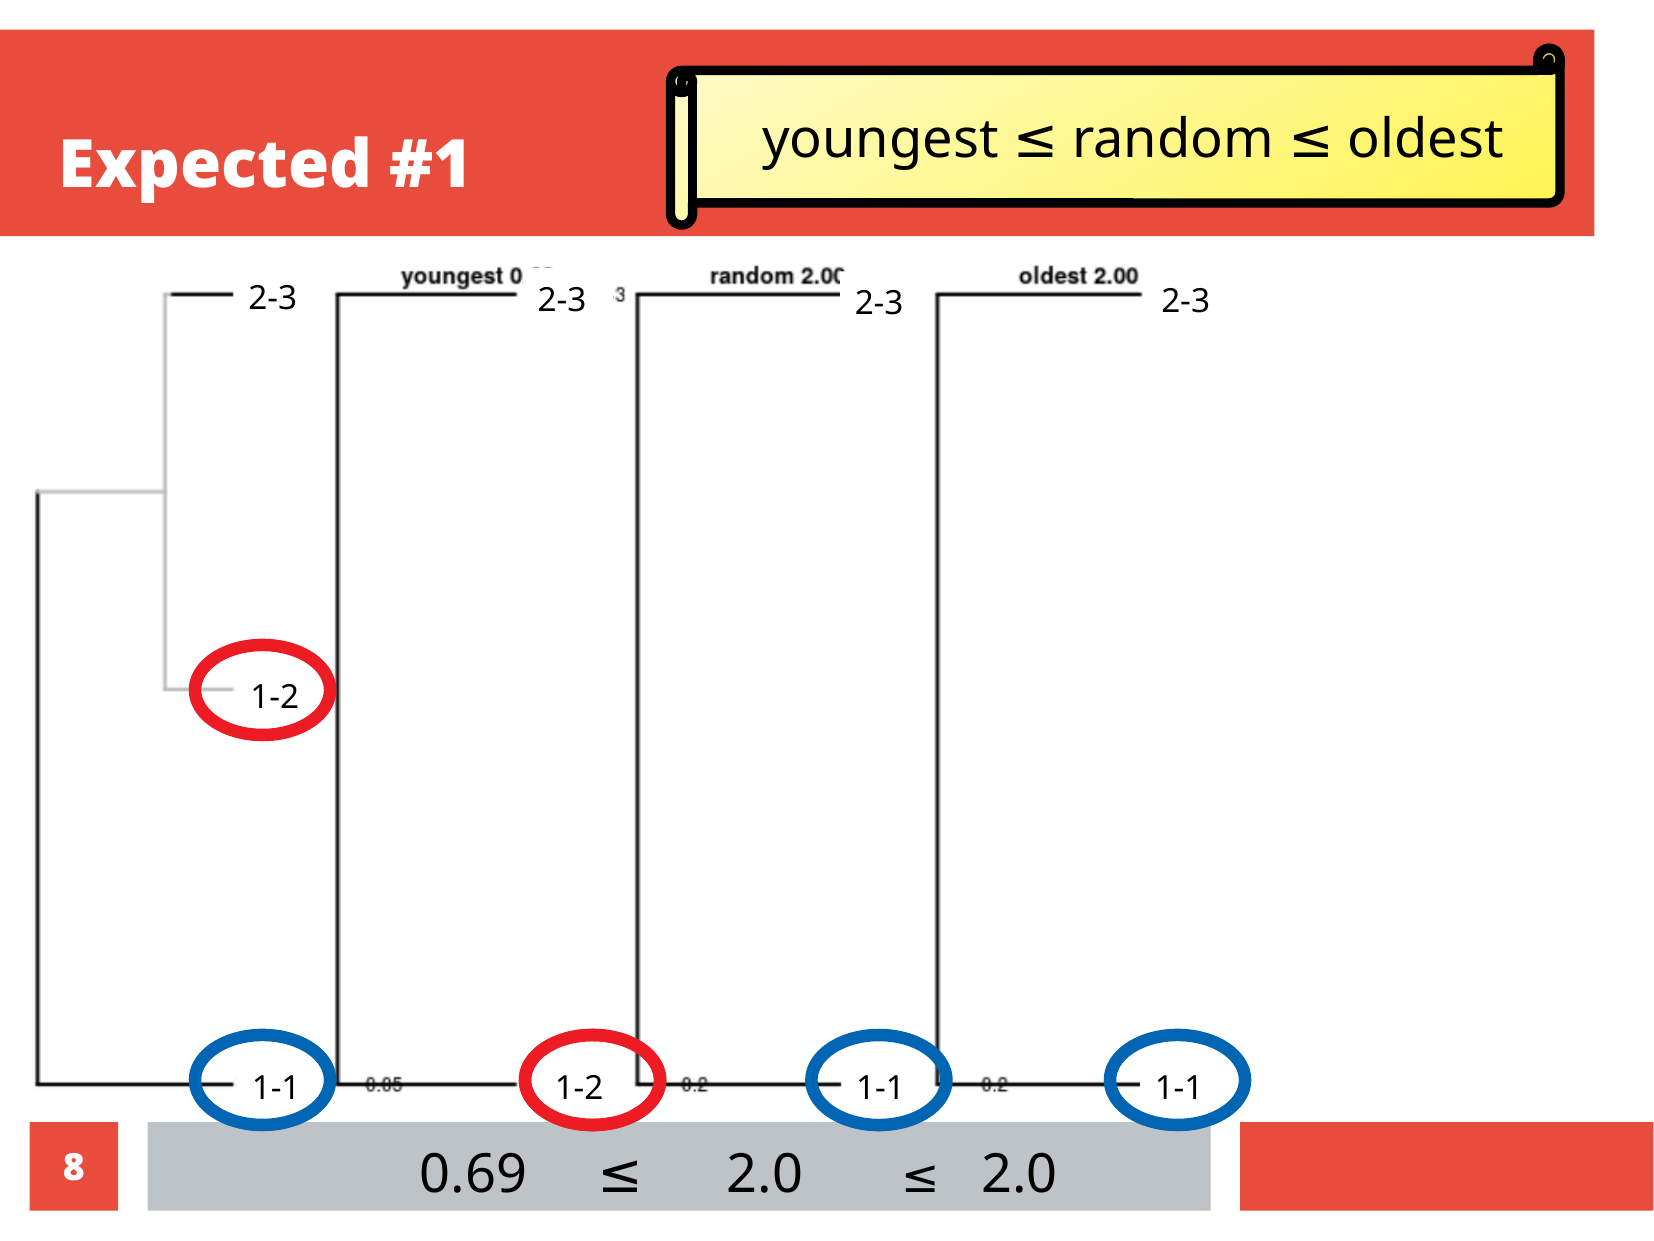

youngest ≤ random ≤ oldest
# Expected #1
2-3
2-3
2-3
2-3
1-2
1-1
1-2
1-1
1-1
1-1
8
0.69 ≤ 2.0 ≤ 2.0